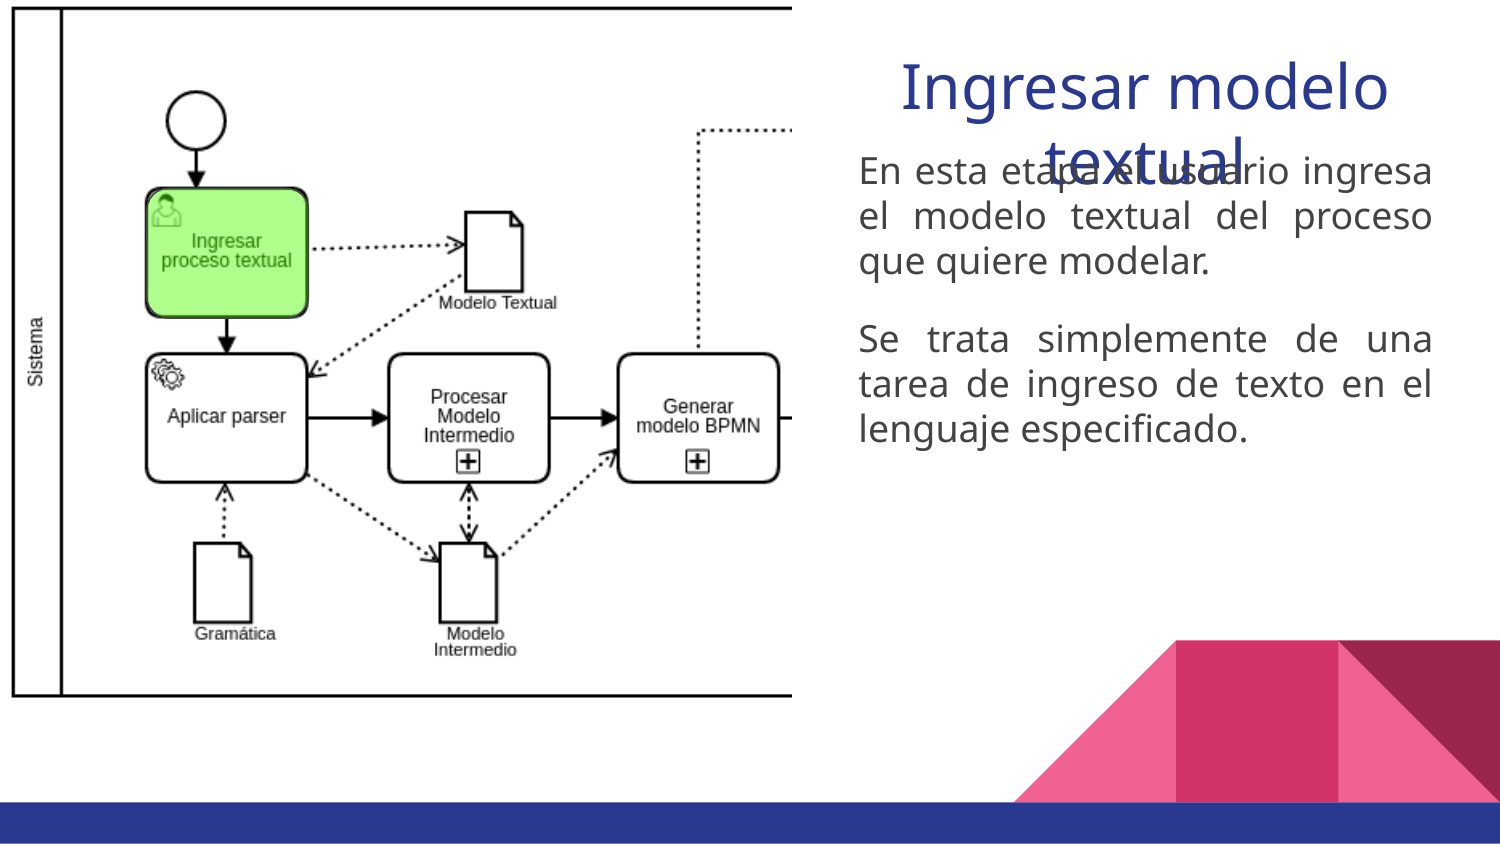

# Ingresar modelo textual
En esta etapa el usuario ingresa el modelo textual del proceso que quiere modelar.
Se trata simplemente de una tarea de ingreso de texto en el lenguaje especificado.